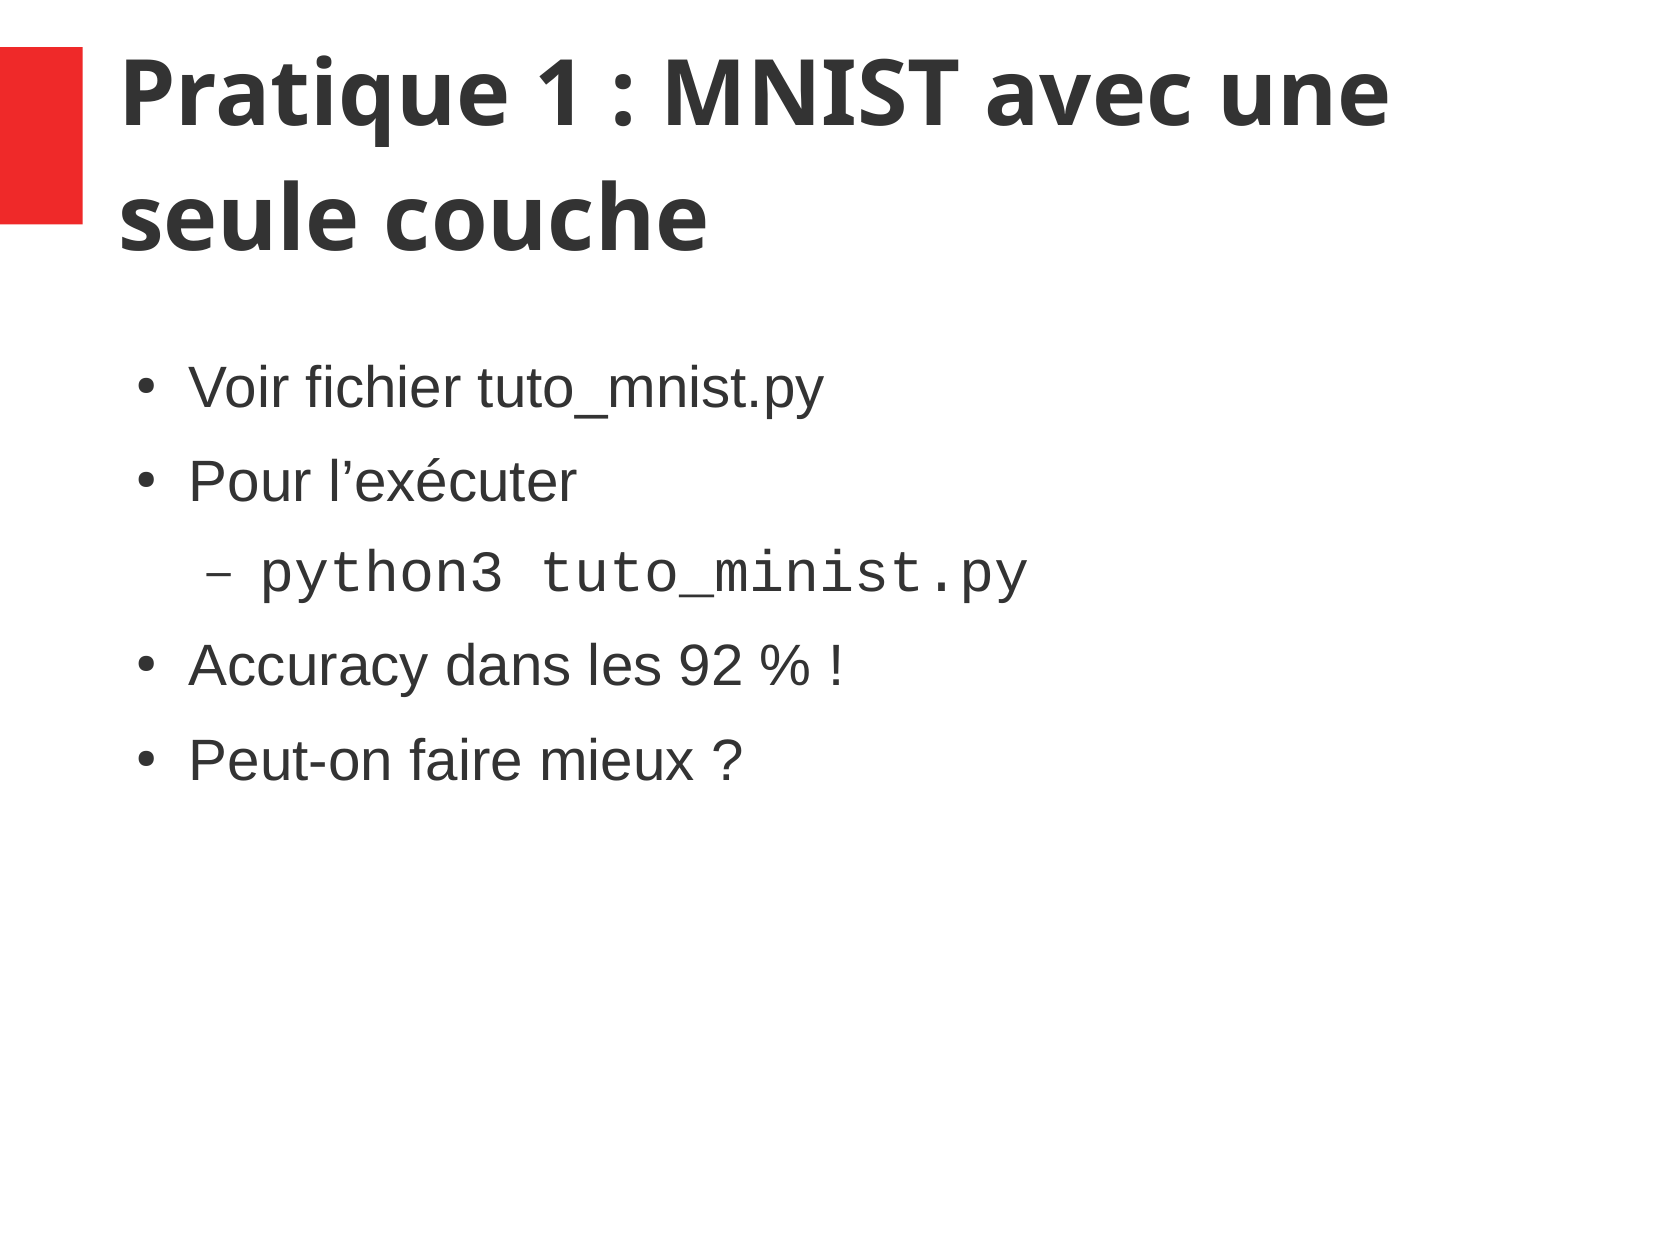

# Pratique 1 : MNIST avec une seule couche
Voir fichier tuto_mnist.py
Pour l’exécuter
python3 tuto_minist.py
Accuracy dans les 92 % !
Peut-on faire mieux ?